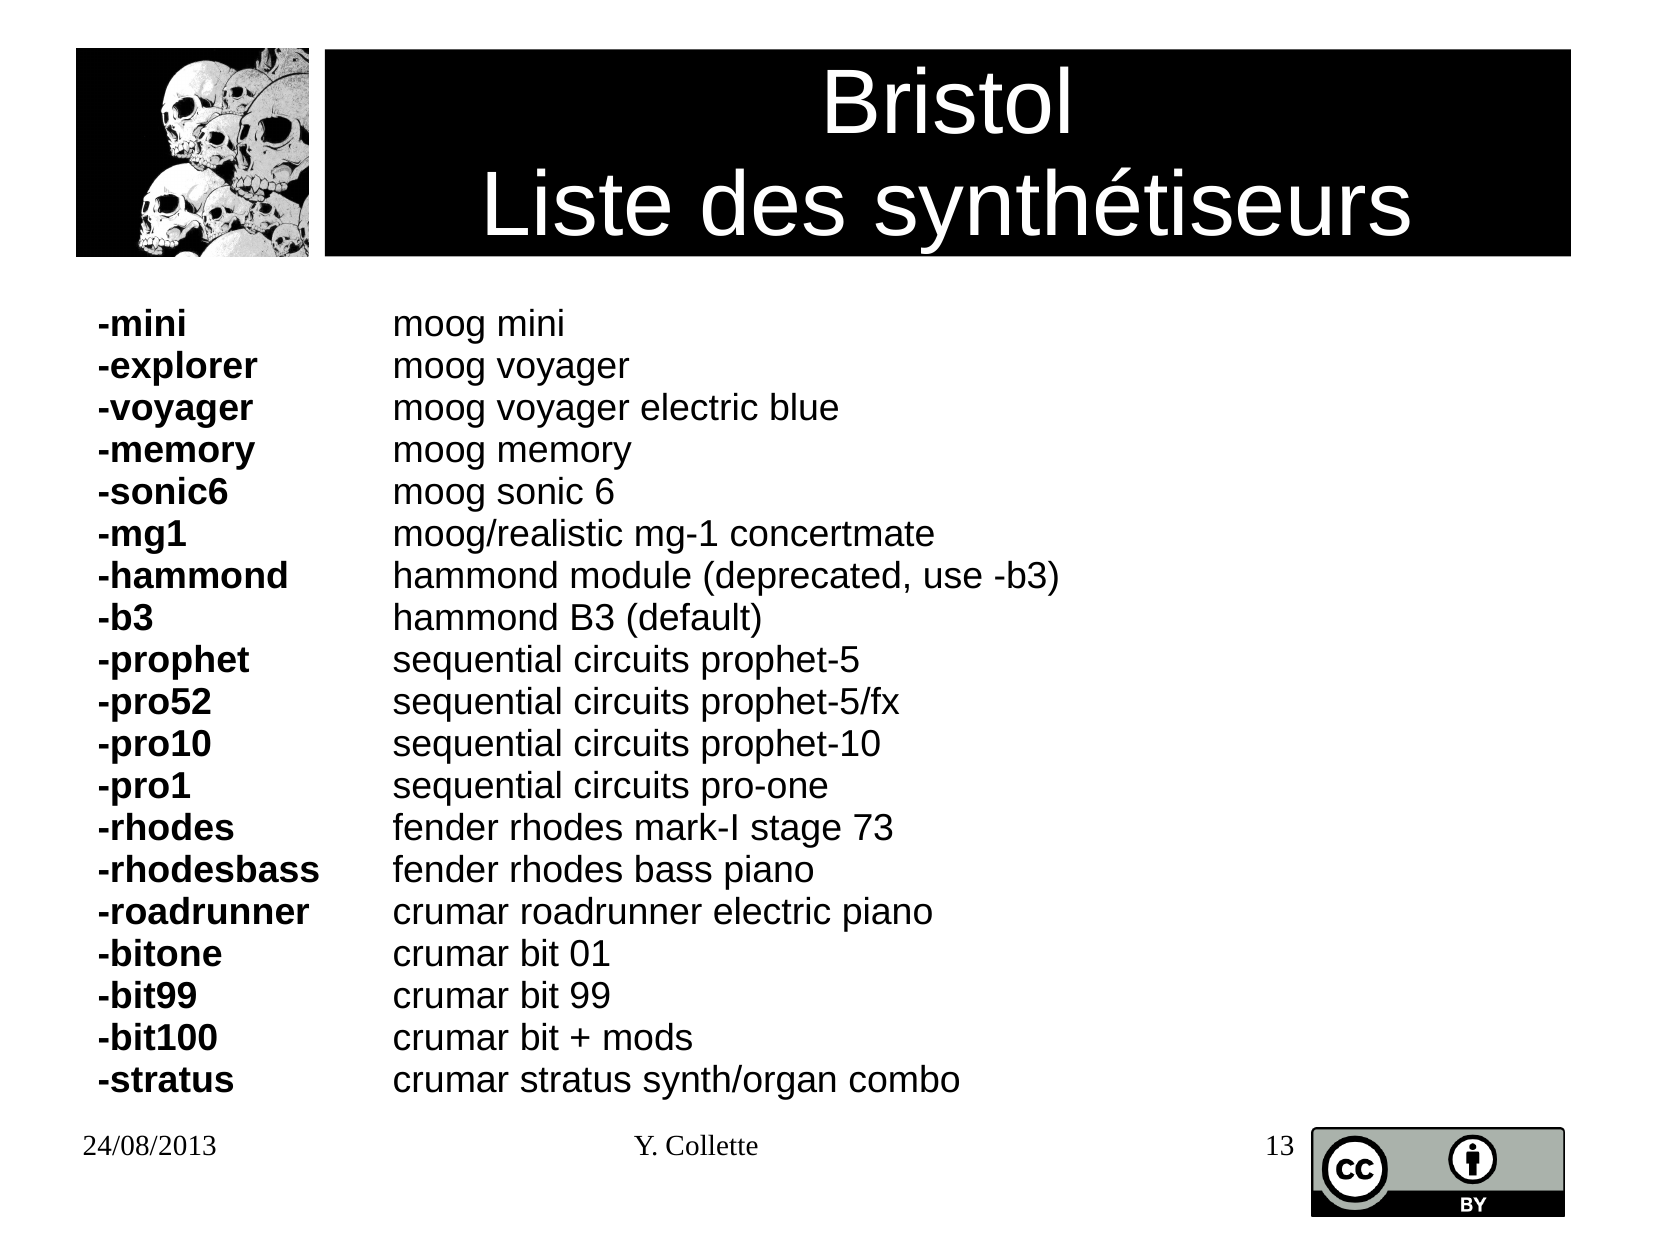

# Bristol Liste des synthétiseurs
-mini			moog mini
-explorer		moog voyager
-voyager		moog voyager electric blue
-memory		moog memory
-sonic6			moog sonic 6
-mg1			moog/realistic mg-1 concertmate
-hammond		hammond module (deprecated, use -b3)
-b3				hammond B3 (default)
-prophet		sequential circuits prophet-5
-pro52			sequential circuits prophet-5/fx
-pro10			sequential circuits prophet-10
-pro1			sequential circuits pro-one
-rhodes			fender rhodes mark-I stage 73
-rhodesbass	fender rhodes bass piano
-roadrunner		crumar roadrunner electric piano
-bitone			crumar bit 01
-bit99			crumar bit 99
-bit100			crumar bit + mods
-stratus			crumar stratus synth/organ combo
Y. Collette
13